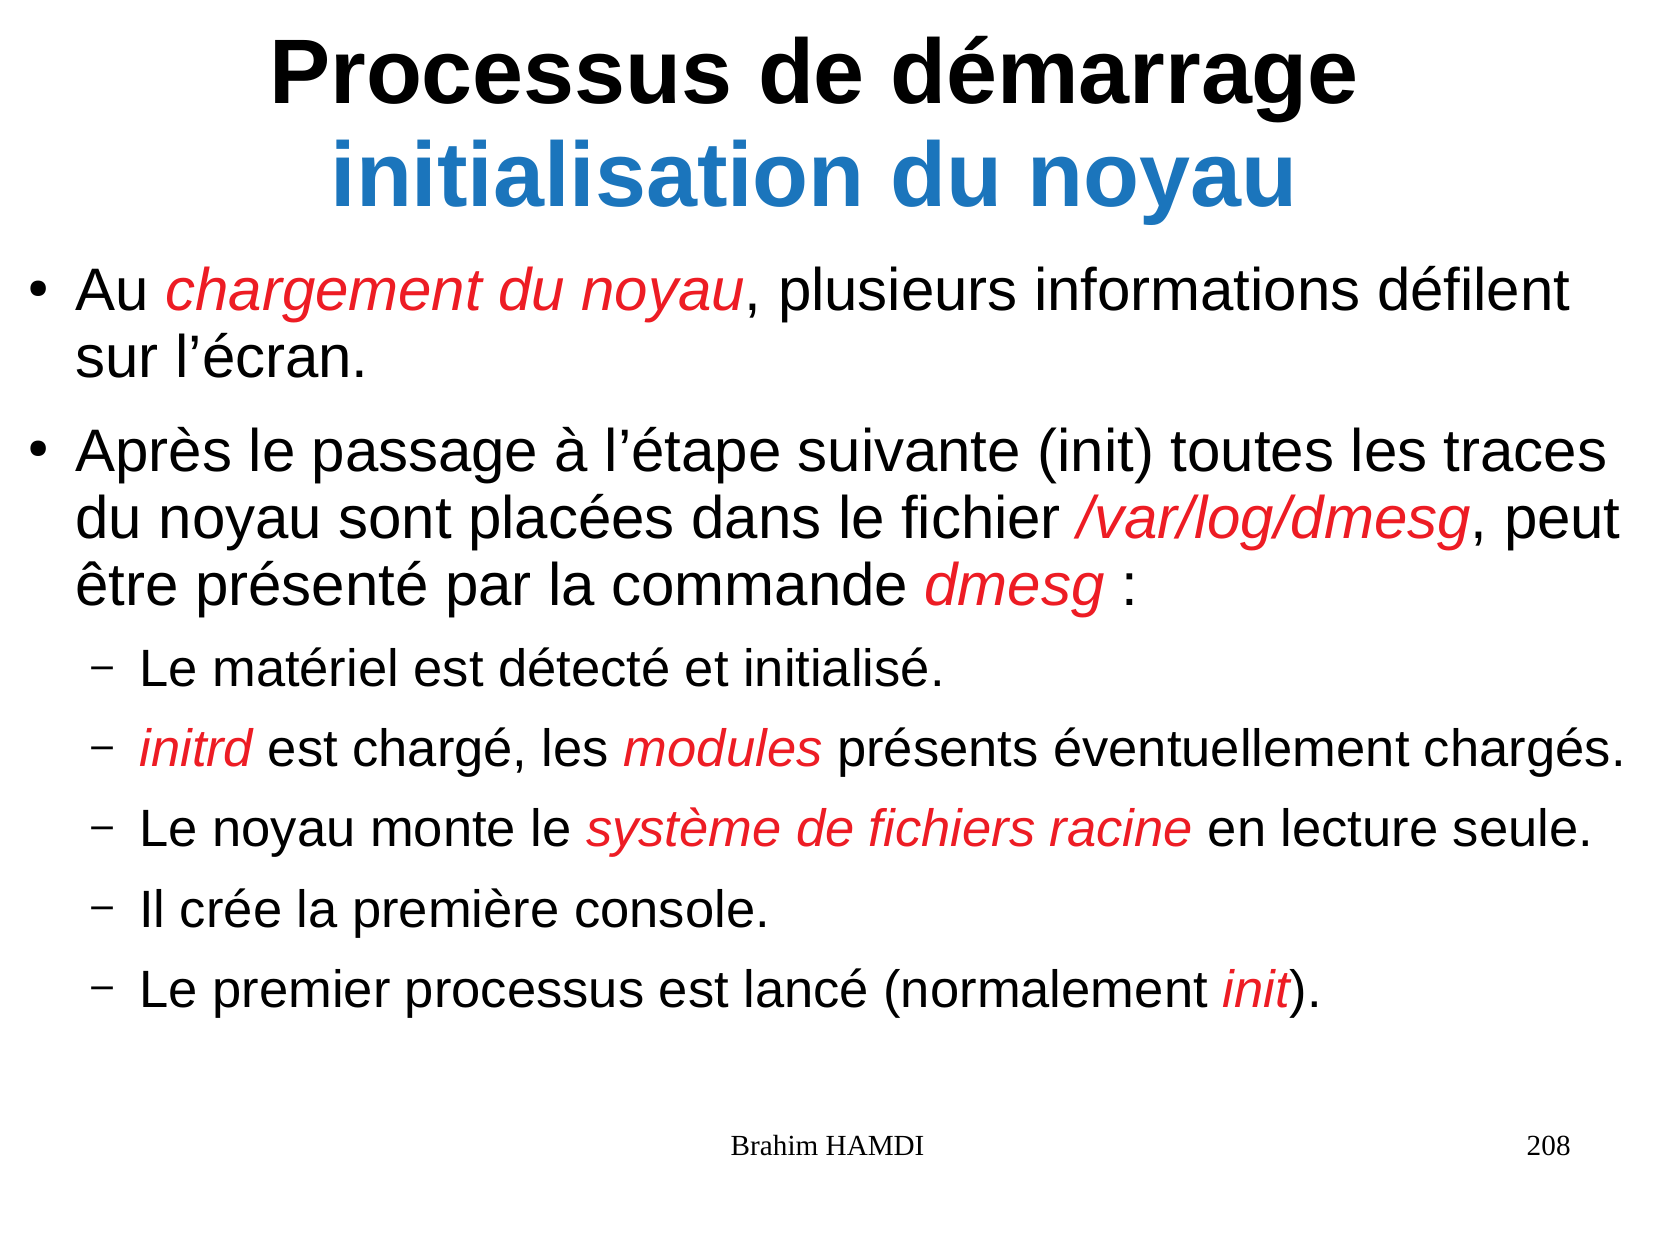

# Processus de démarrage initialisation du noyau
Au chargement du noyau, plusieurs informations défilent sur l’écran.
Après le passage à l’étape suivante (init) toutes les traces du noyau sont placées dans le fichier /var/log/dmesg, peut être présenté par la commande dmesg :
Le matériel est détecté et initialisé.
initrd est chargé, les modules présents éventuellement chargés.
Le noyau monte le système de fichiers racine en lecture seule.
Il crée la première console.
Le premier processus est lancé (normalement init).
Brahim HAMDI
208